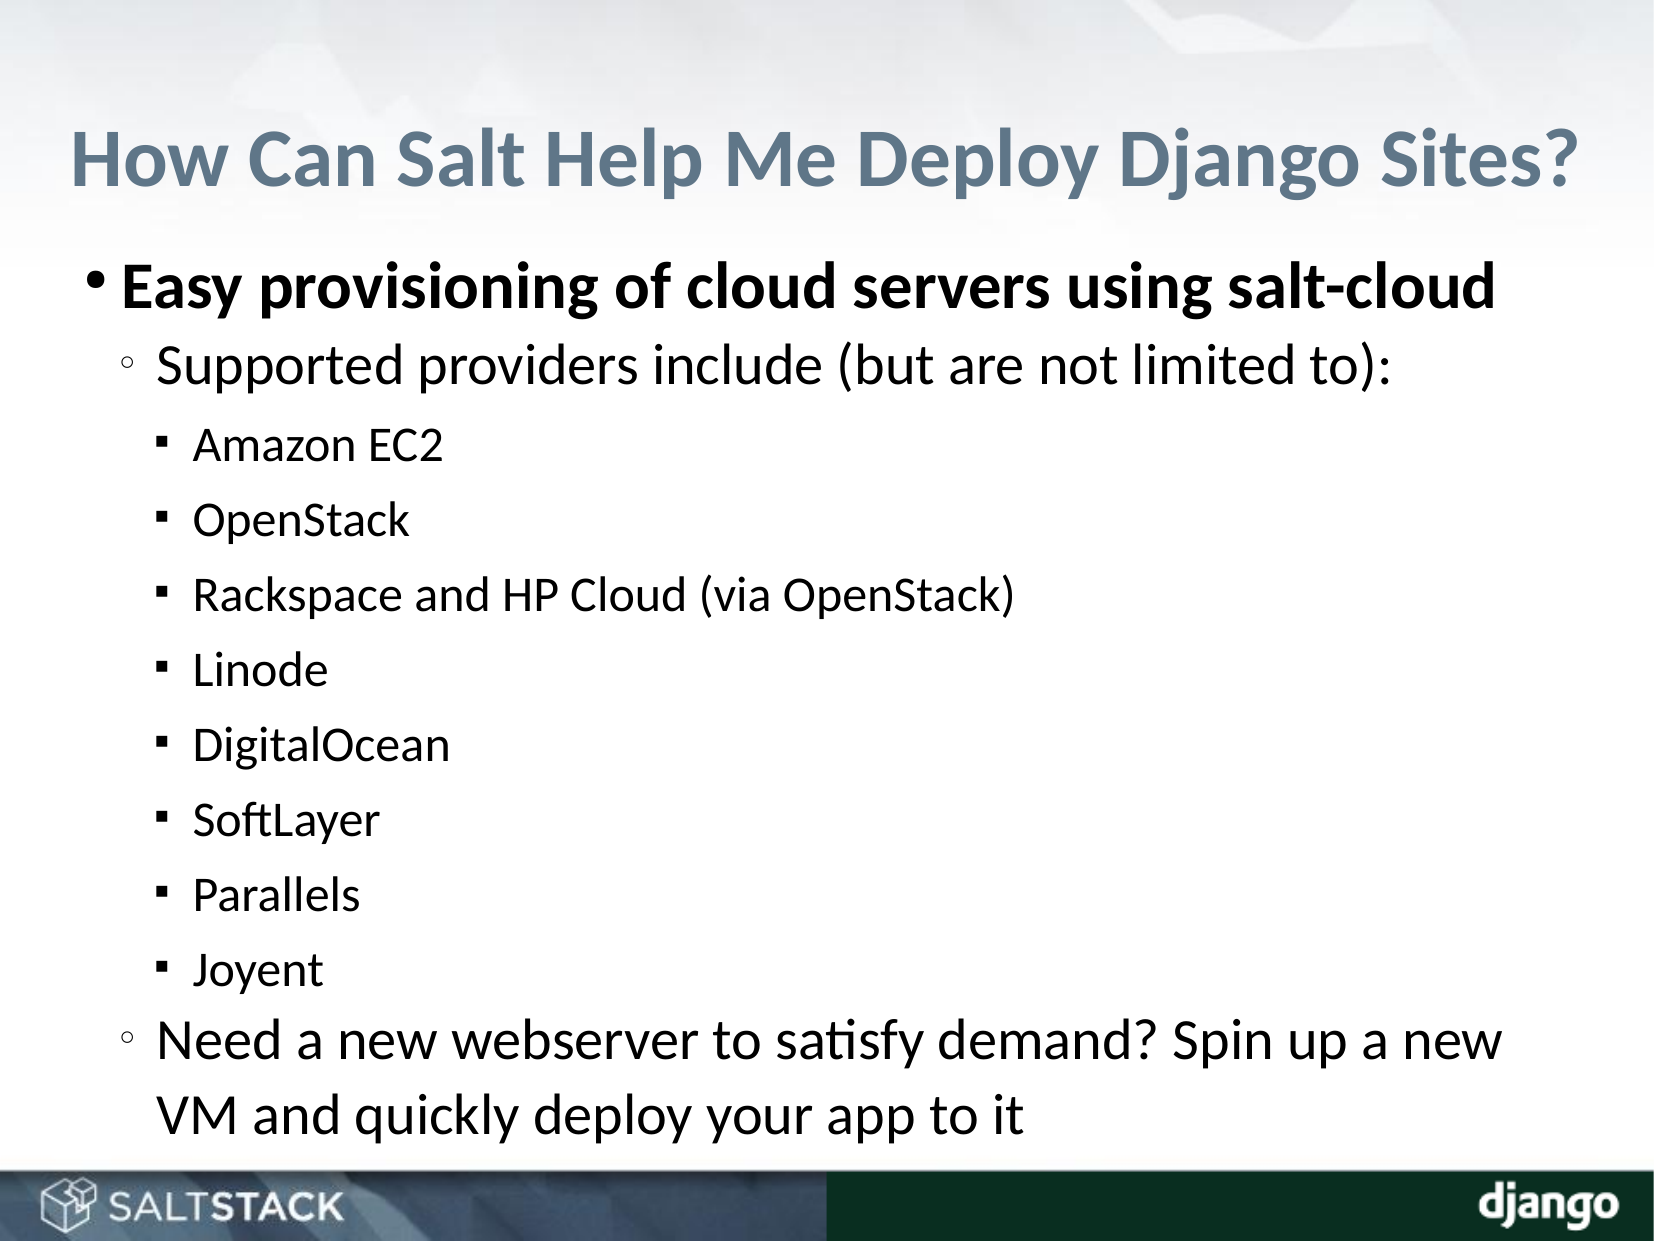

How Can Salt Help Me Deploy Django Sites?
Easy provisioning of cloud servers using salt-cloud
Supported providers include (but are not limited to):
Amazon EC2
OpenStack
Rackspace and HP Cloud (via OpenStack)
Linode
DigitalOcean
SoftLayer
Parallels
Joyent
Need a new webserver to satisfy demand? Spin up a new VM and quickly deploy your app to it